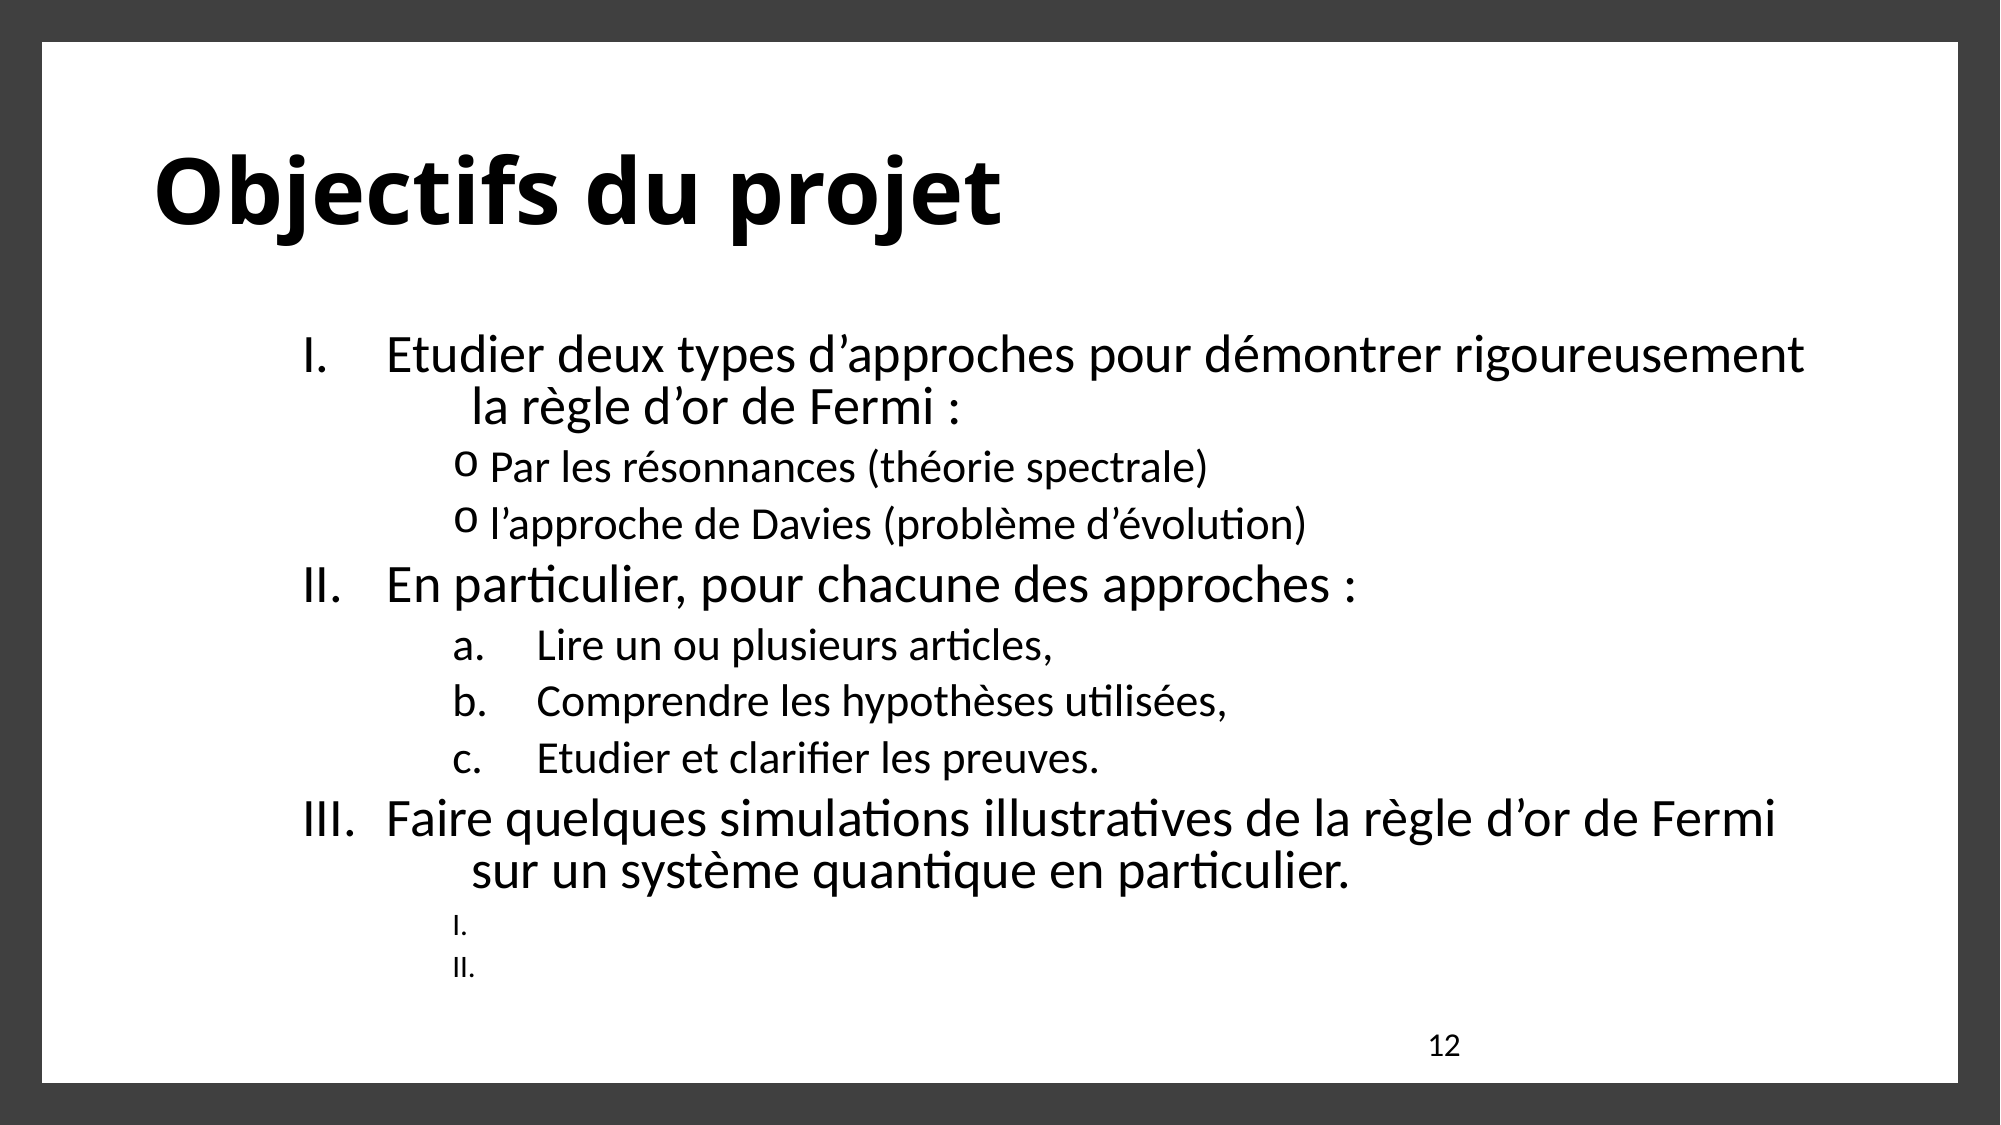

# Objectifs du projet
Etudier deux types d’approches pour démontrer rigoureusement la règle d’or de Fermi :
Par les résonnances (théorie spectrale)
l’approche de Davies (problème d’évolution)
En particulier, pour chacune des approches :
Lire un ou plusieurs articles,
Comprendre les hypothèses utilisées,
Etudier et clarifier les preuves.
Faire quelques simulations illustratives de la règle d’or de Fermi sur un système quantique en particulier.
12